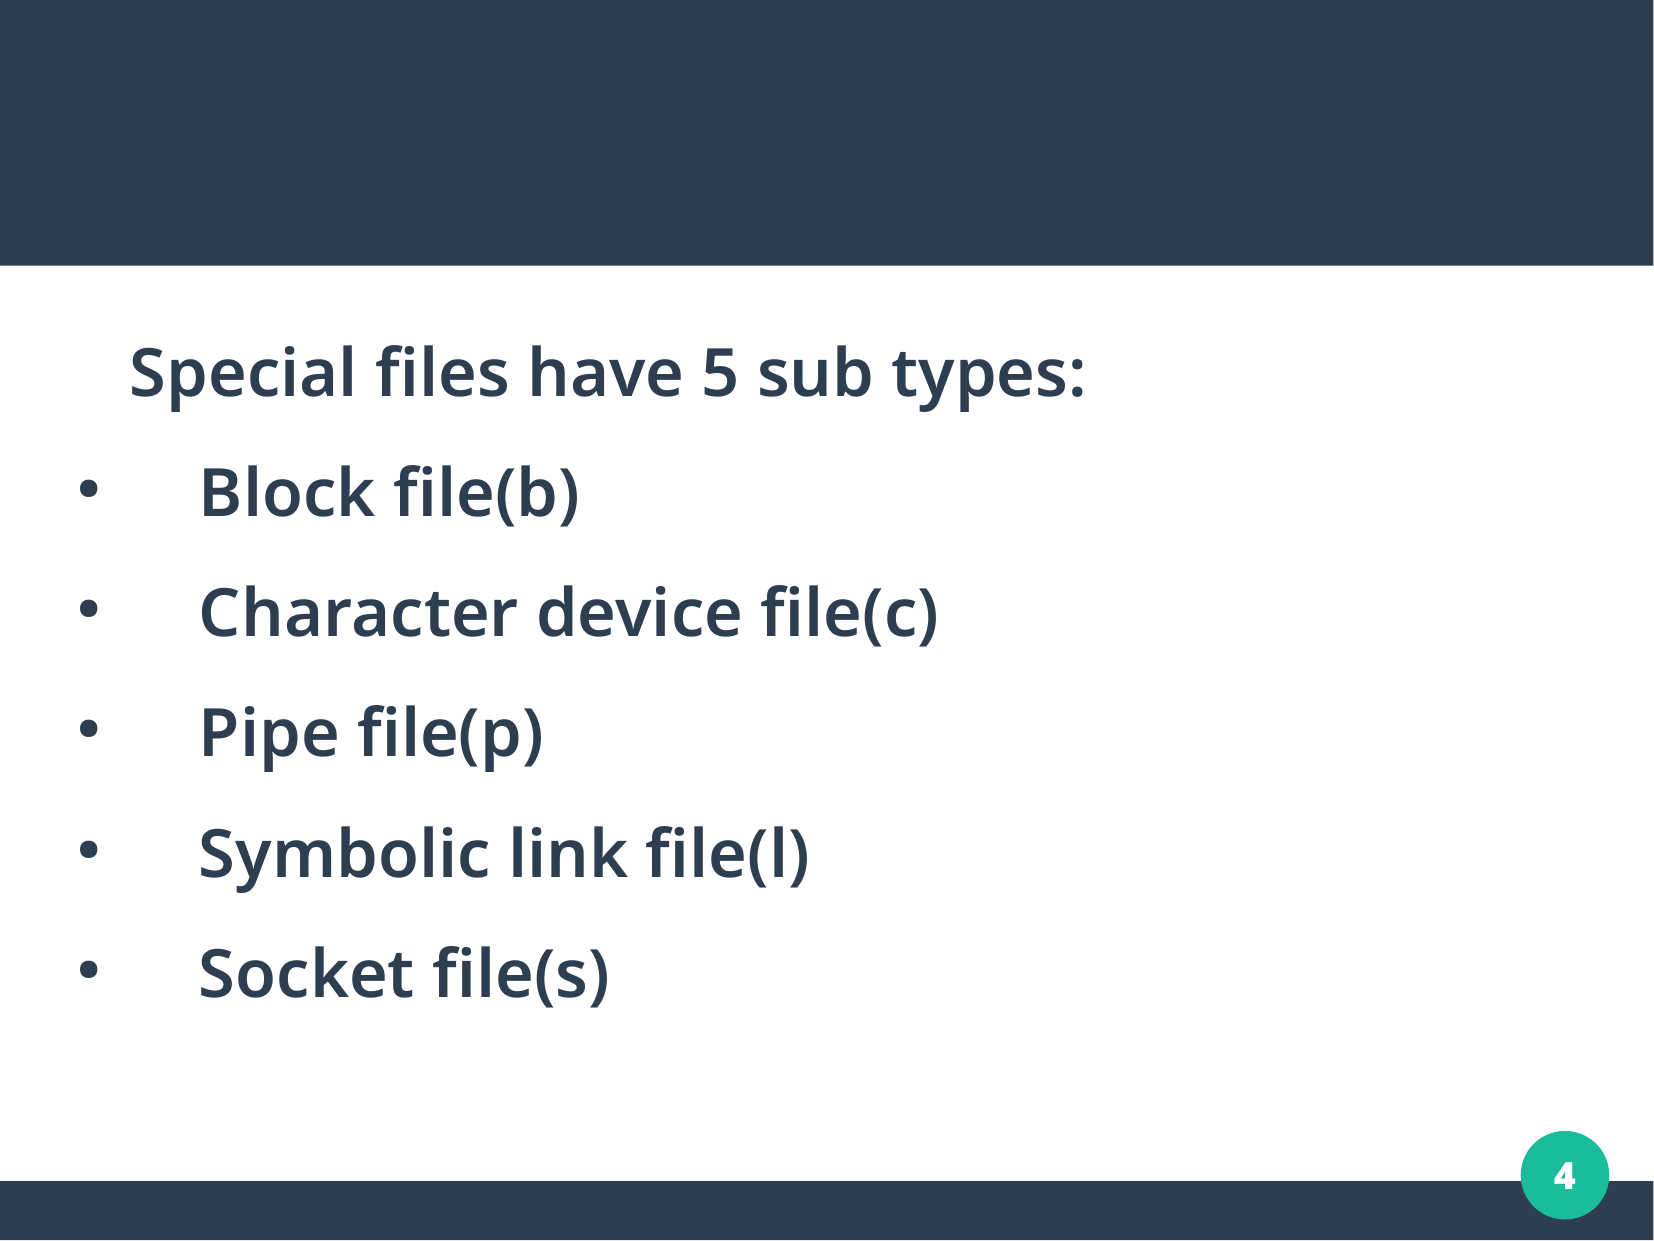

# Special files have 5 sub types:
 Block file(b)
 Character device file(c)
 Pipe file(p)
 Symbolic link file(l)
 Socket file(s)
4